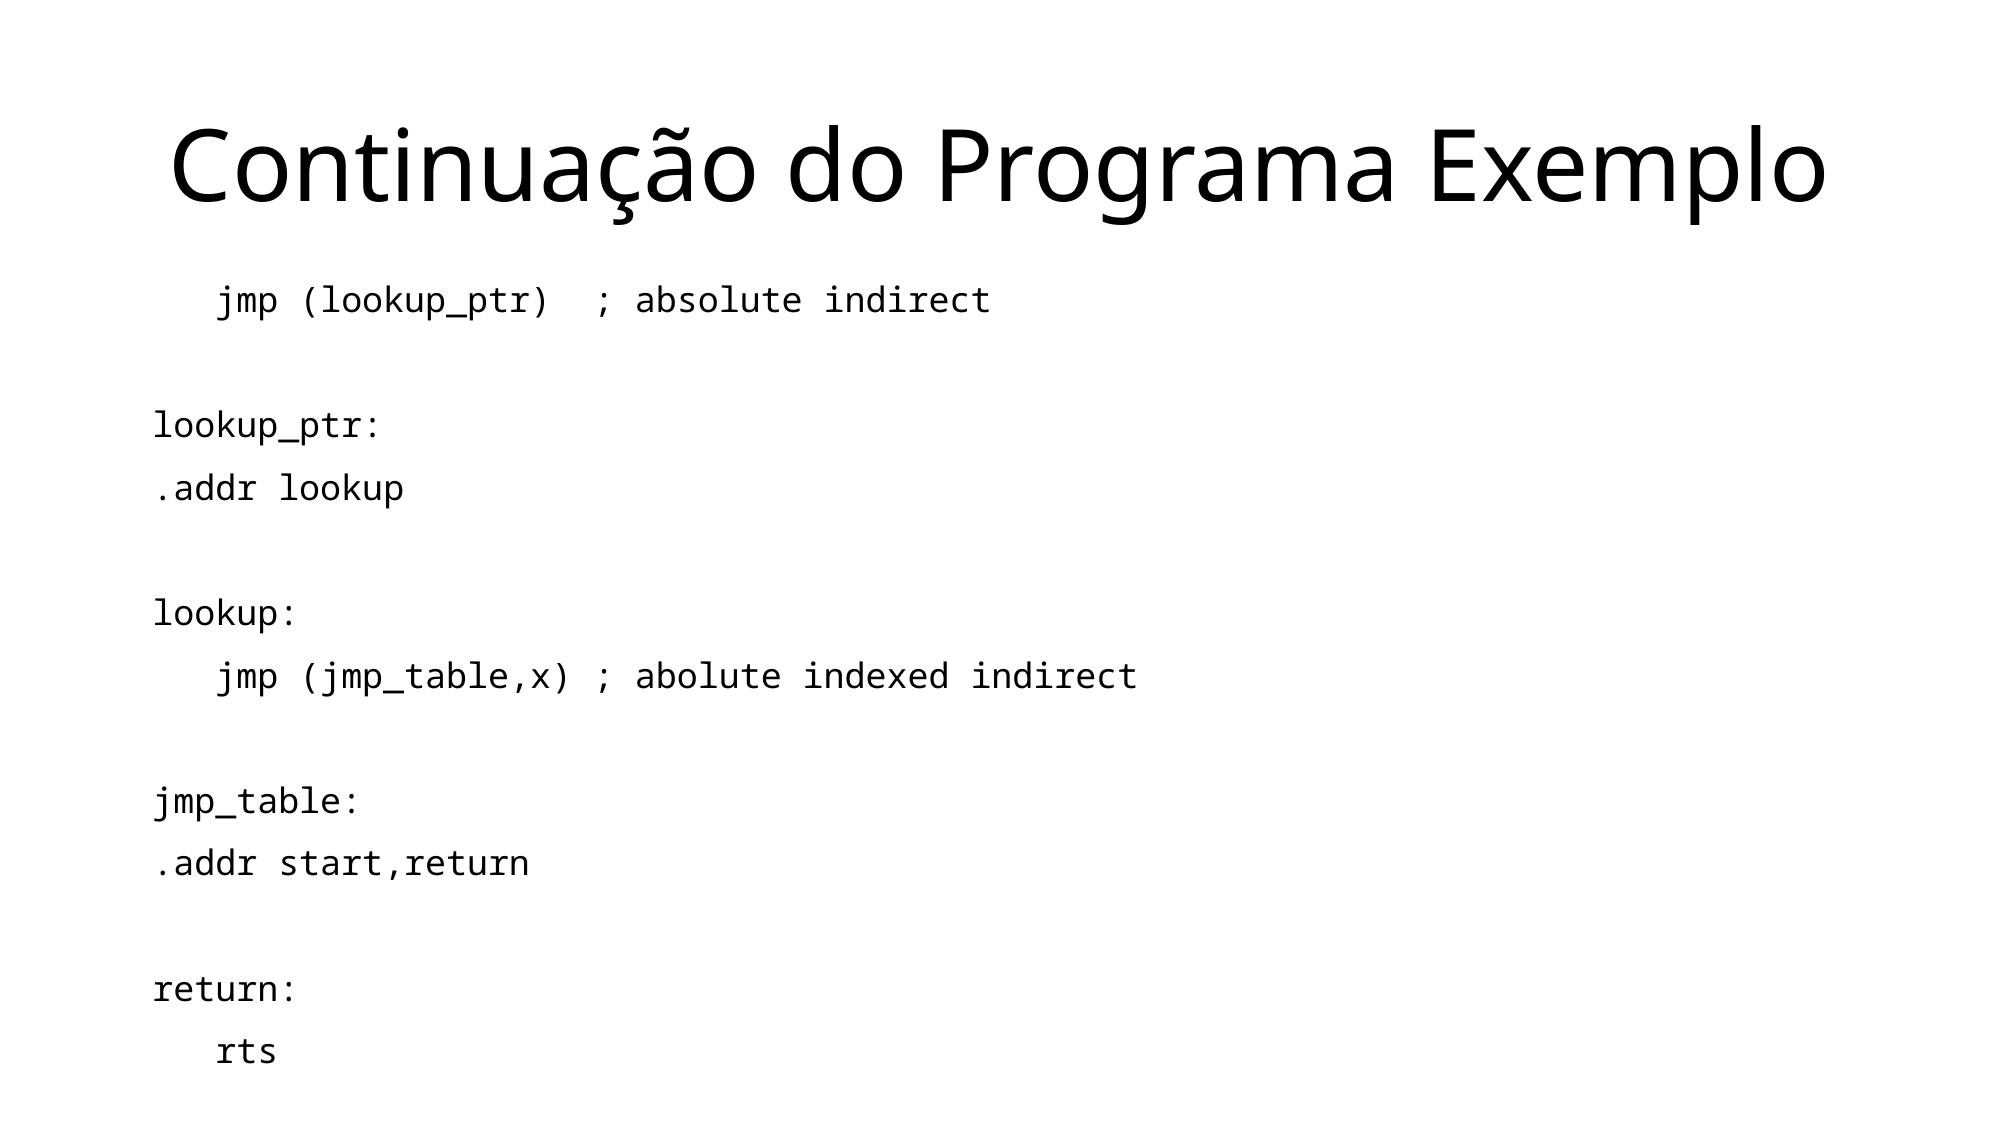

Continuação do Programa Exemplo
# jmp (lookup_ptr) ; absolute indirect
lookup_ptr:
.addr lookup
lookup:
 jmp (jmp_table,x) ; abolute indexed indirect
jmp_table:
.addr start,return
return:
 rts